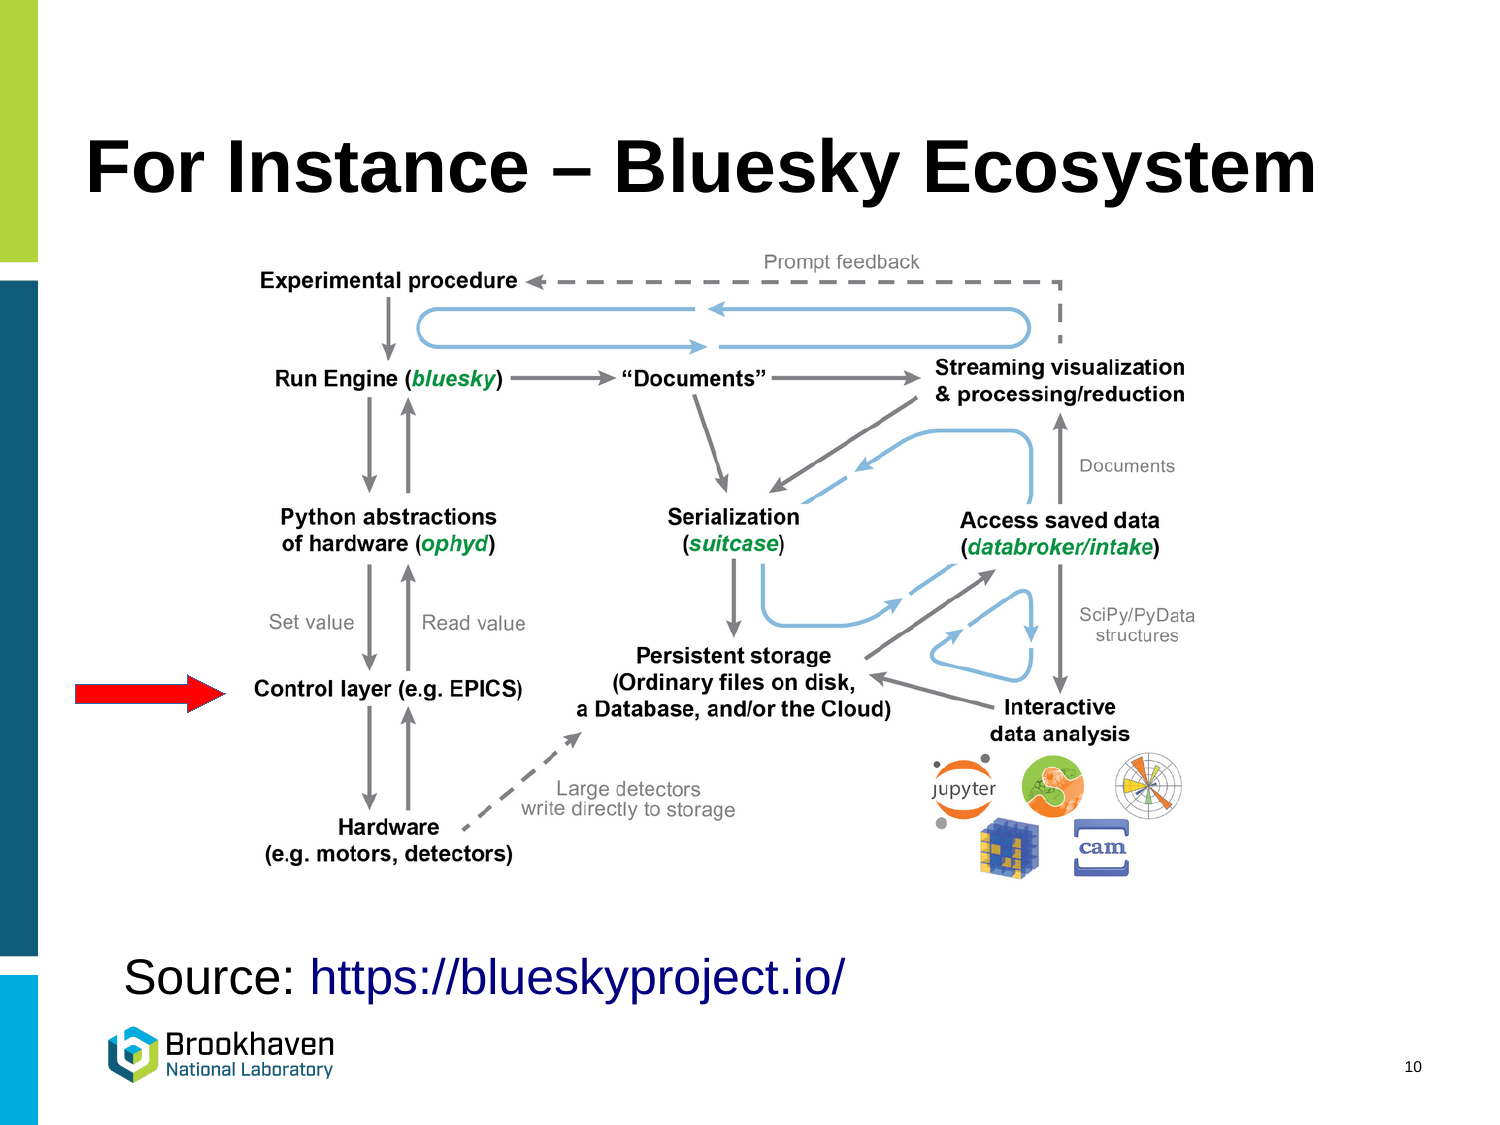

# For Instance – Bluesky Ecosystem
Source: https://blueskyproject.io/